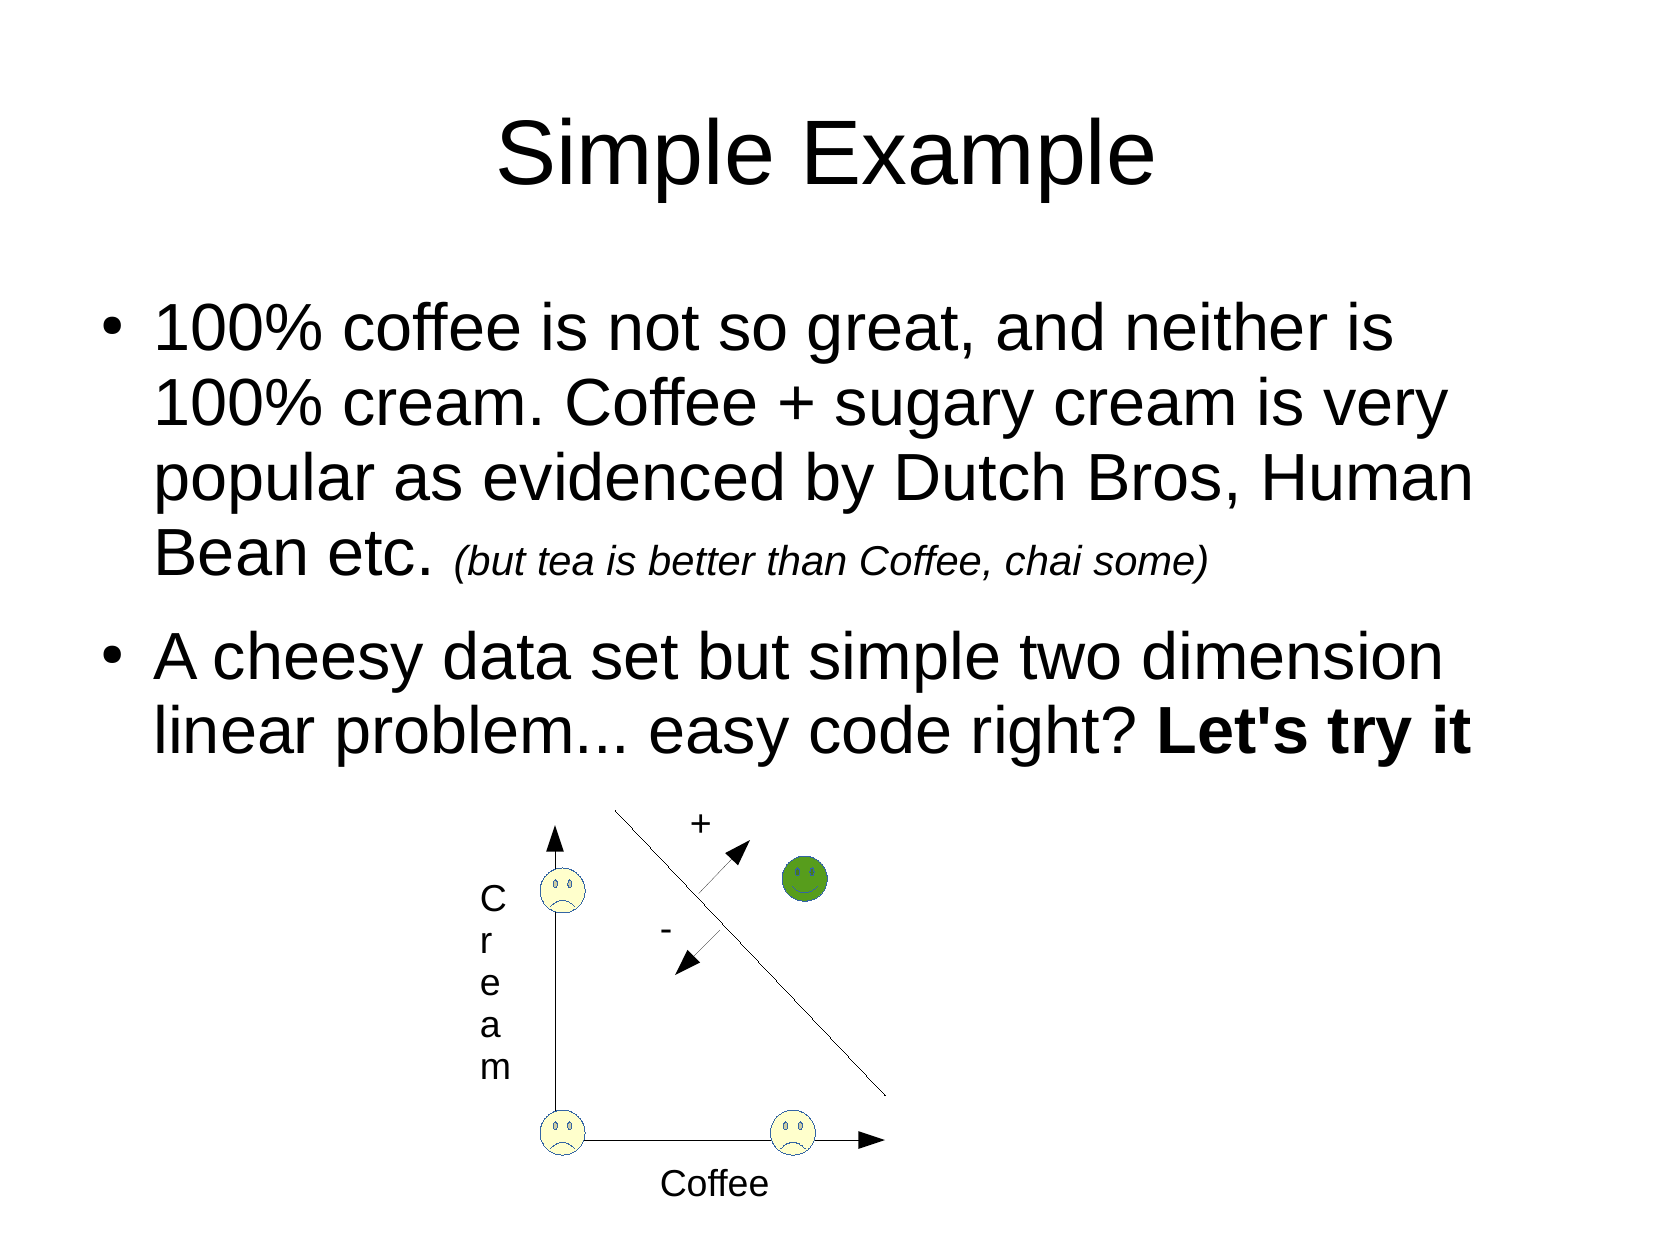

# Simple Example
100% coffee is not so great, and neither is 100% cream. Coffee + sugary cream is very popular as evidenced by Dutch Bros, Human Bean etc. (but tea is better than Coffee, chai some)
A cheesy data set but simple two dimension linear problem... easy code right? Let's try it
+
-
C
r
e
a
m
Coffee